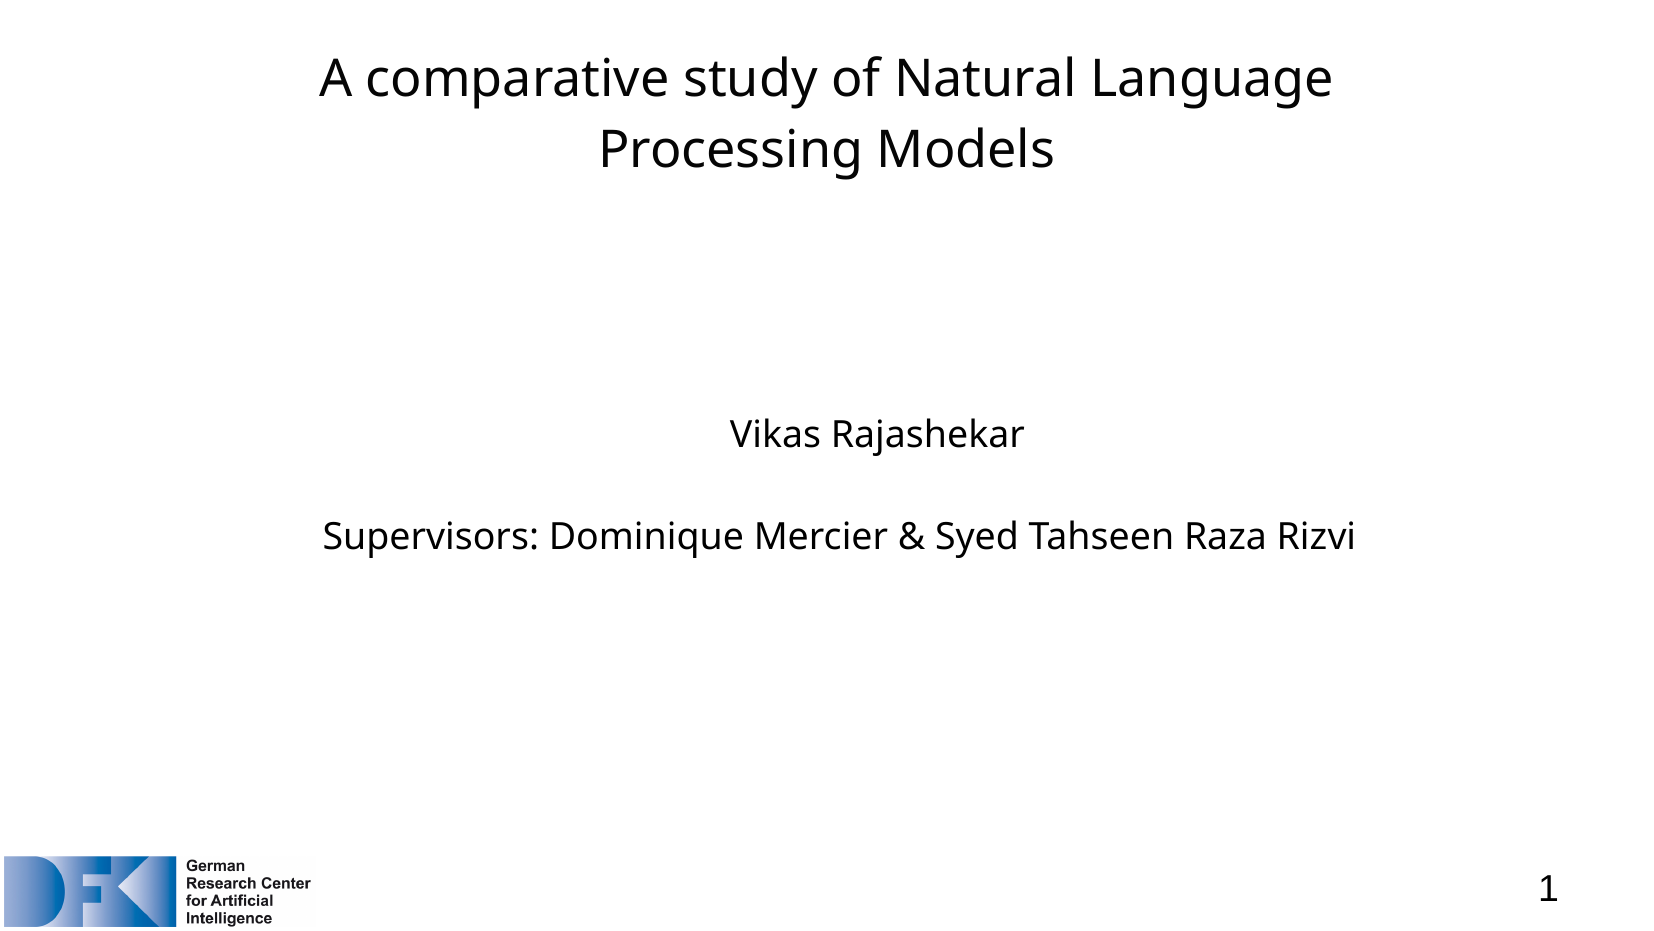

# A comparative study of Natural Language Processing Models
 	Vikas Rajashekar
Supervisors: Dominique Mercier & Syed Tahseen Raza Rizvi